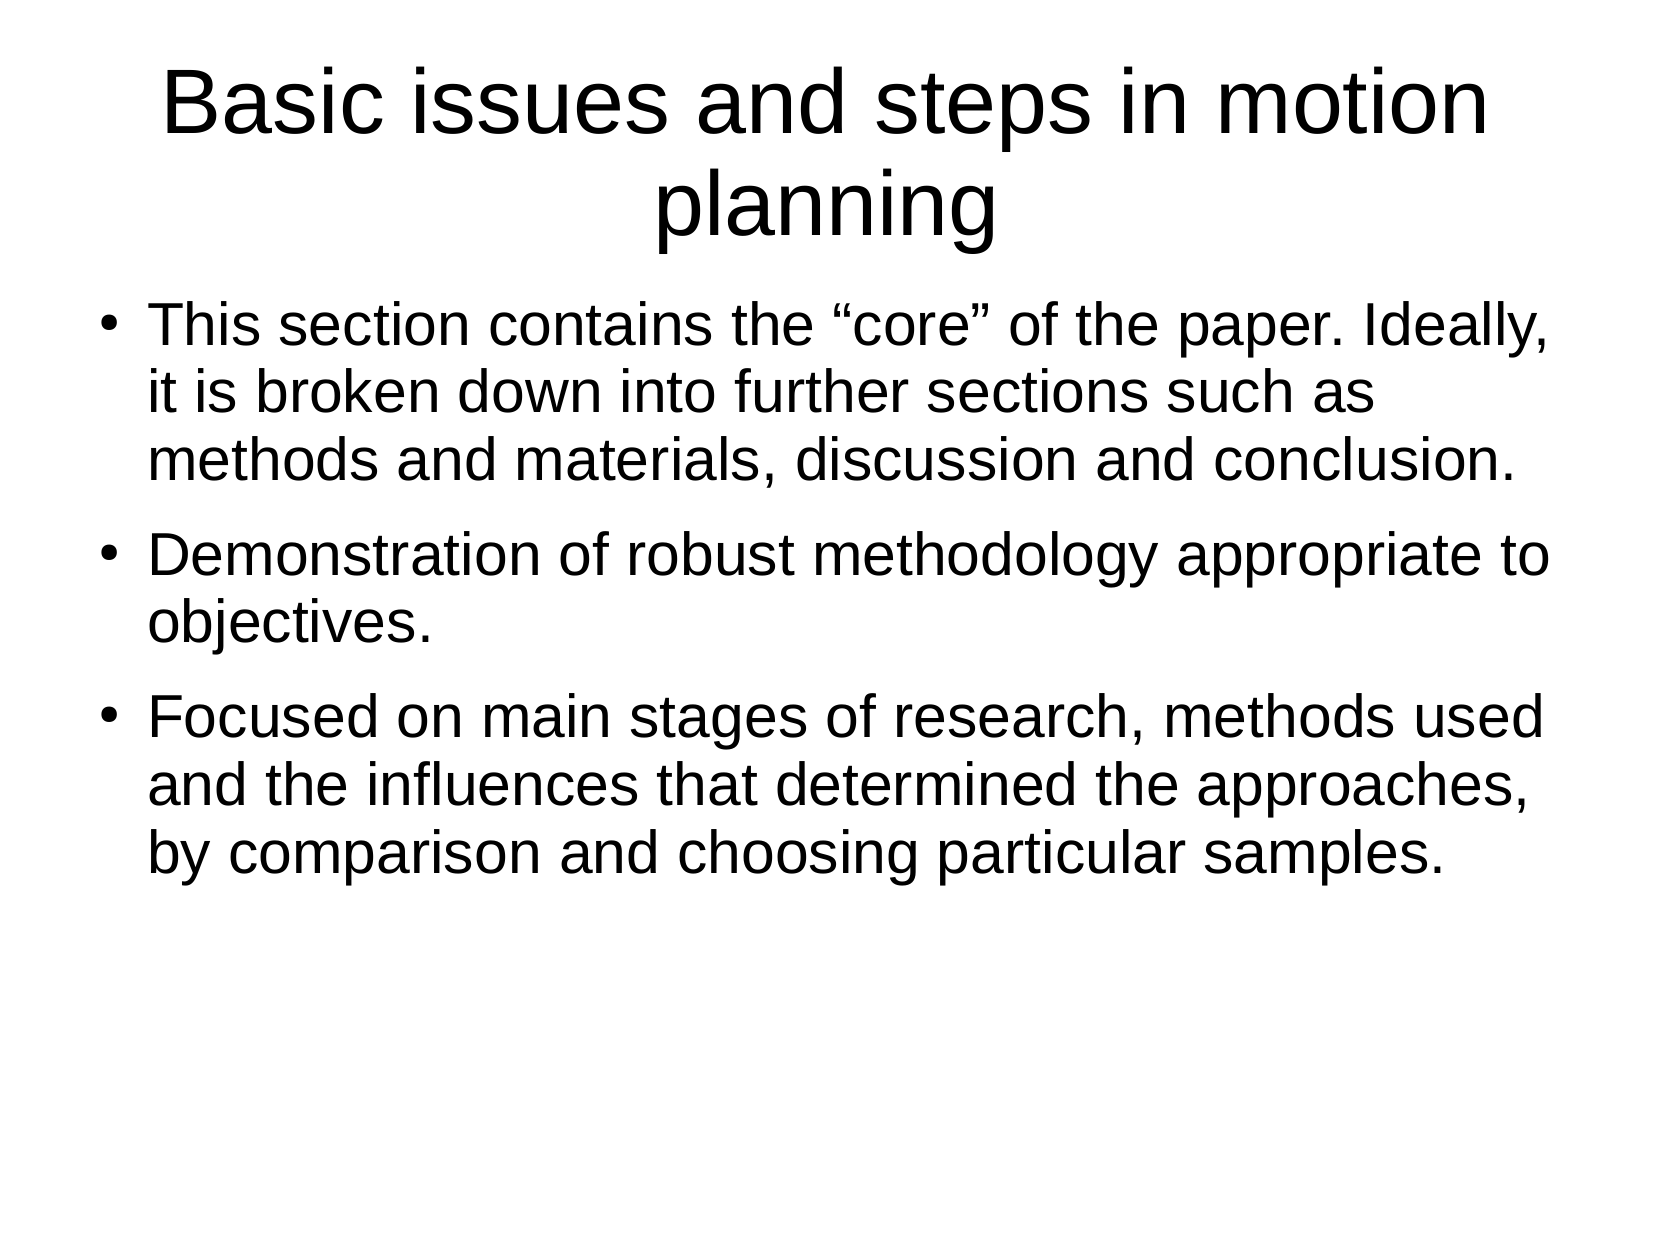

# Basic issues and steps in motion planning
This section contains the “core” of the paper. Ideally, it is broken down into further sections such as methods and materials, discussion and conclusion.
Demonstration of robust methodology appropriate to objectives.
Focused on main stages of research, methods used and the influences that determined the approaches, by comparison and choosing particular samples.